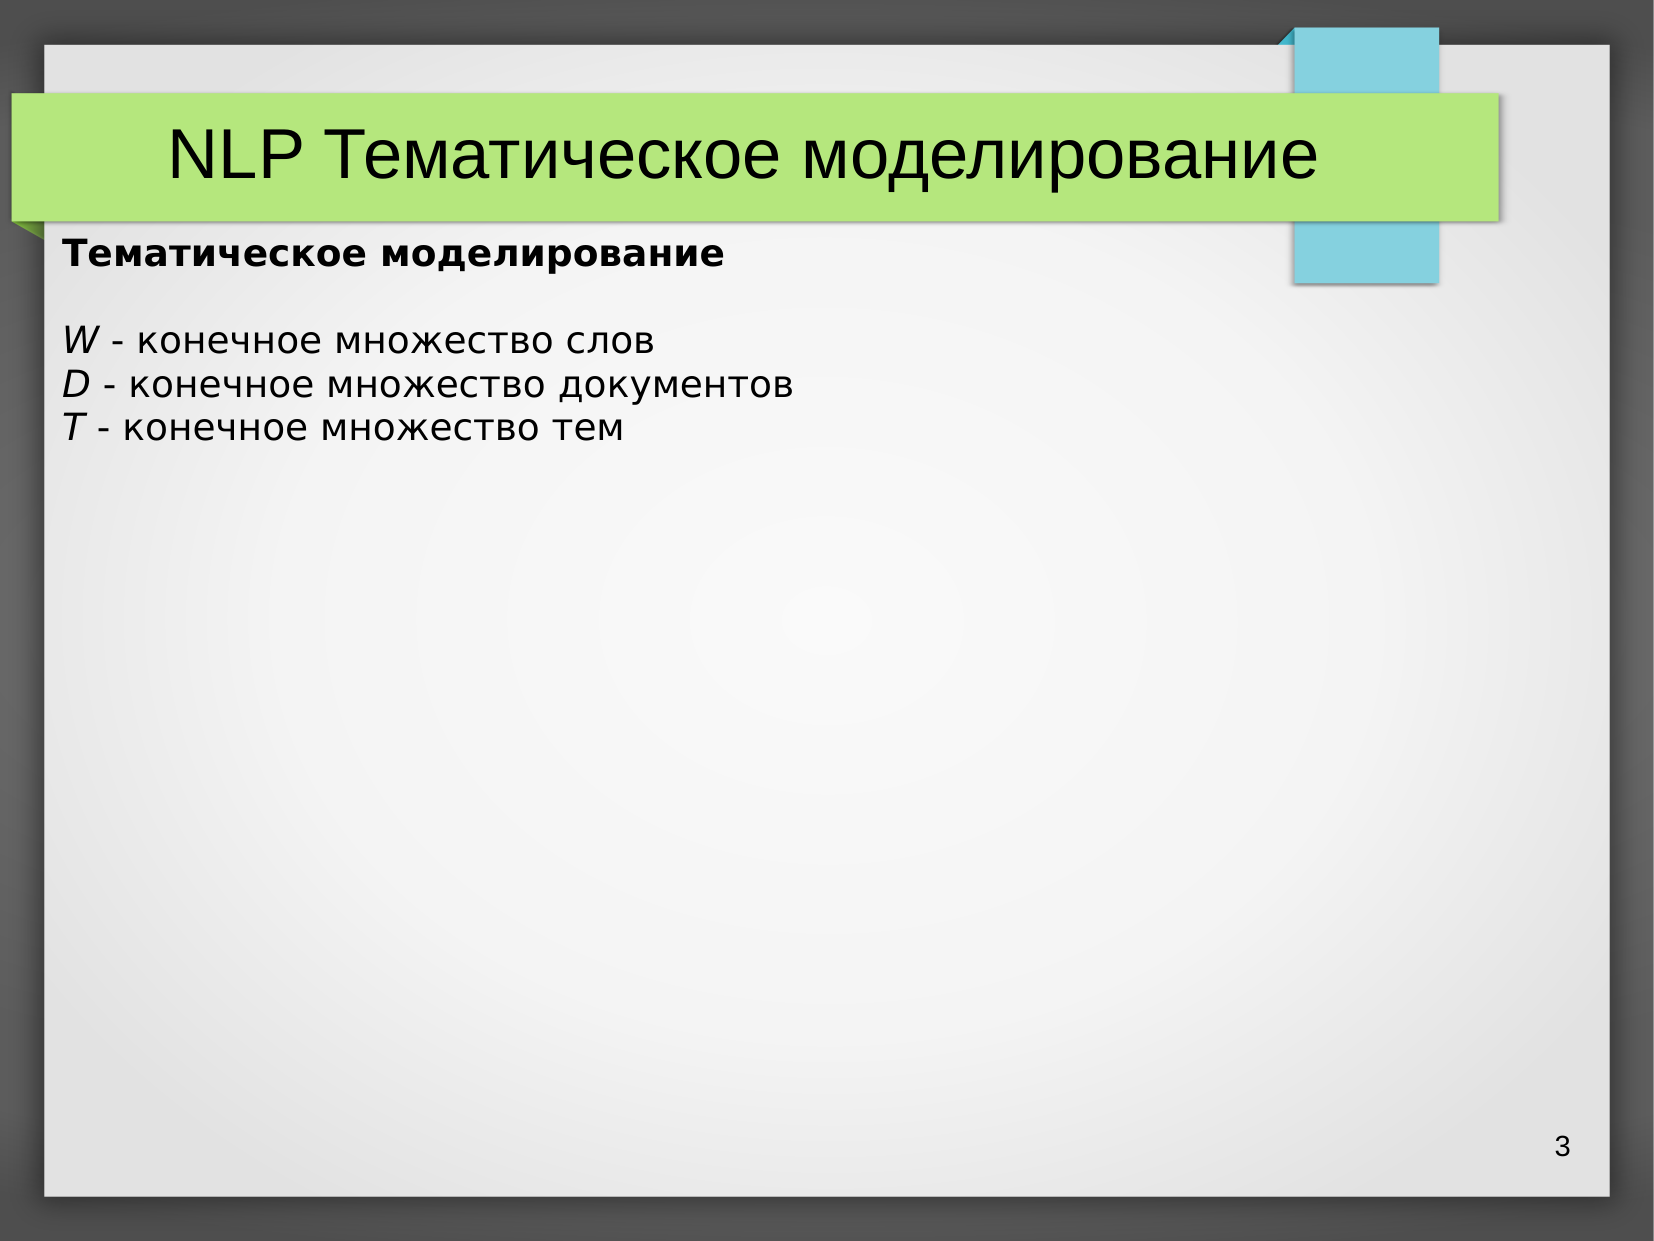

# NLP Тематическое моделирование
Тематическое моделирование
W - конечное множество слов
D - конечное множество документов
T - конечное множество тем
3